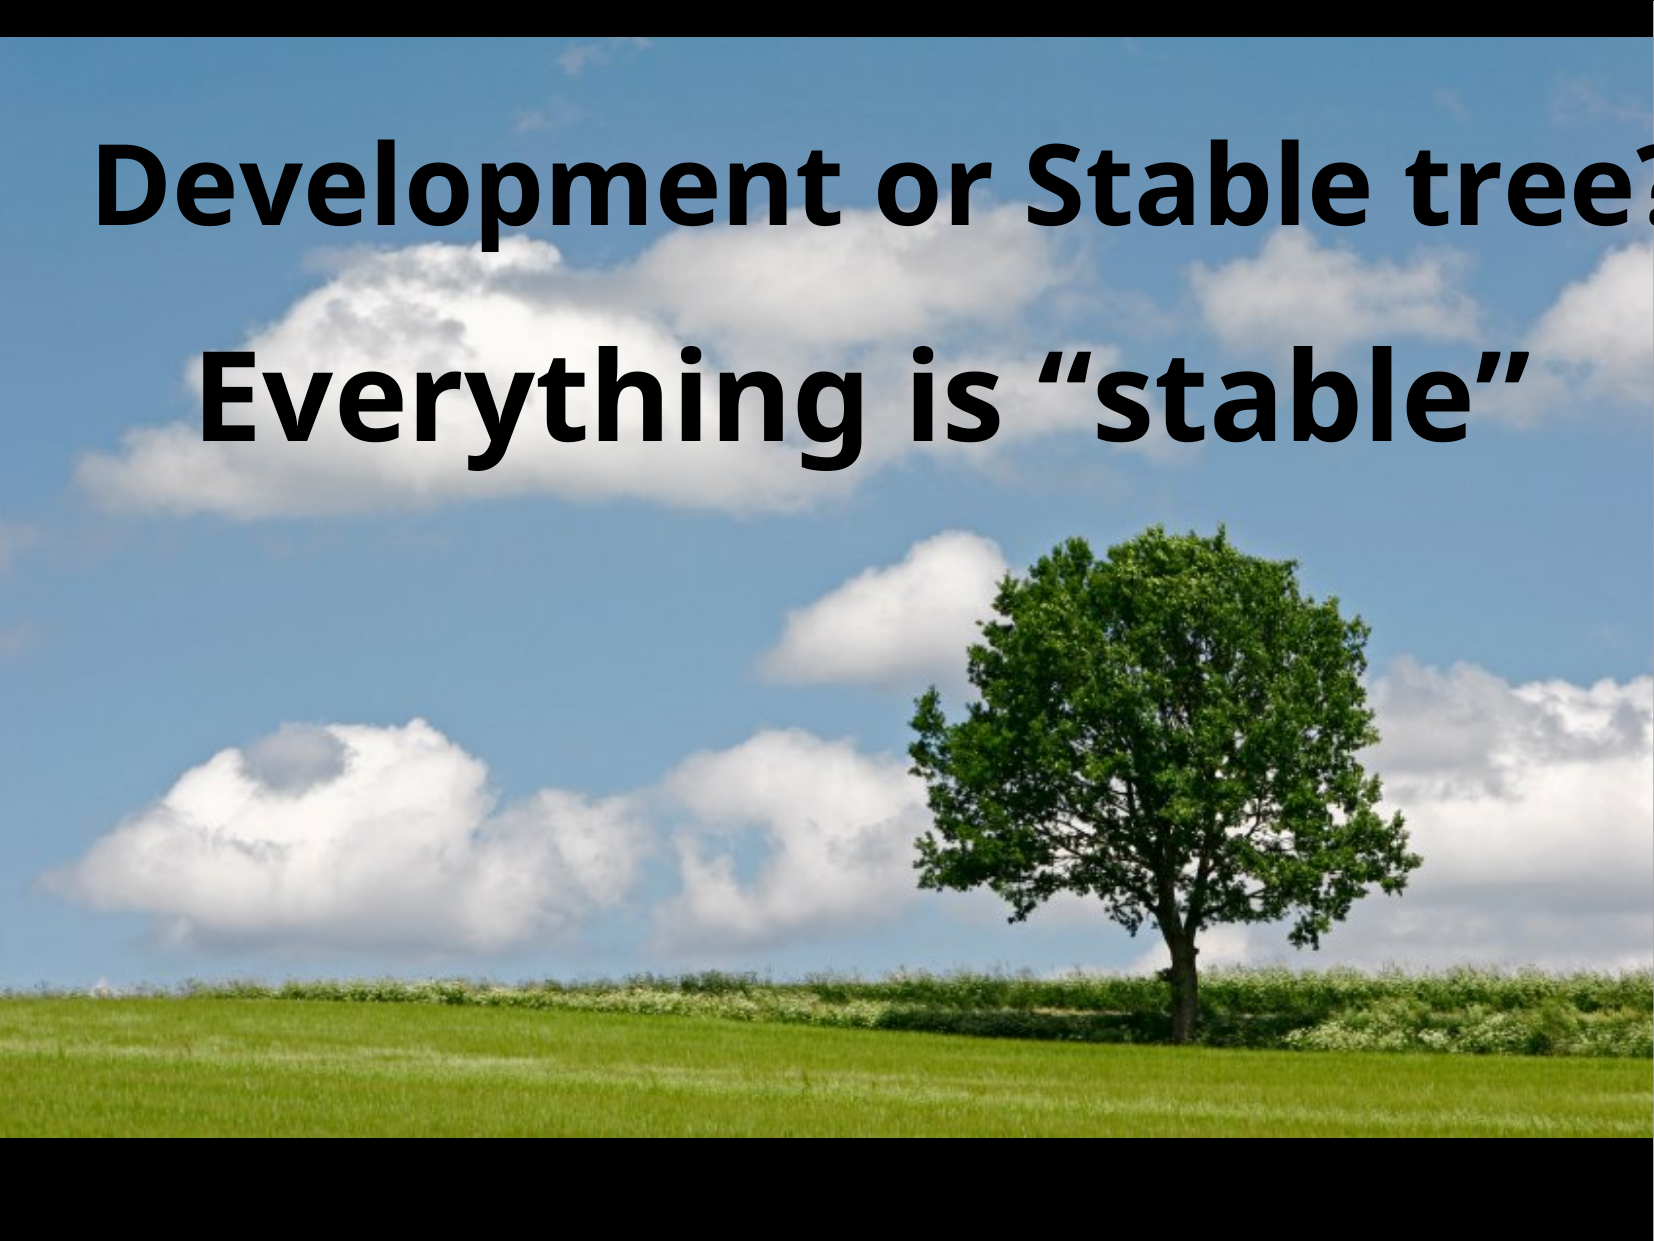

Development or Stable tree?
Everything is “stable”